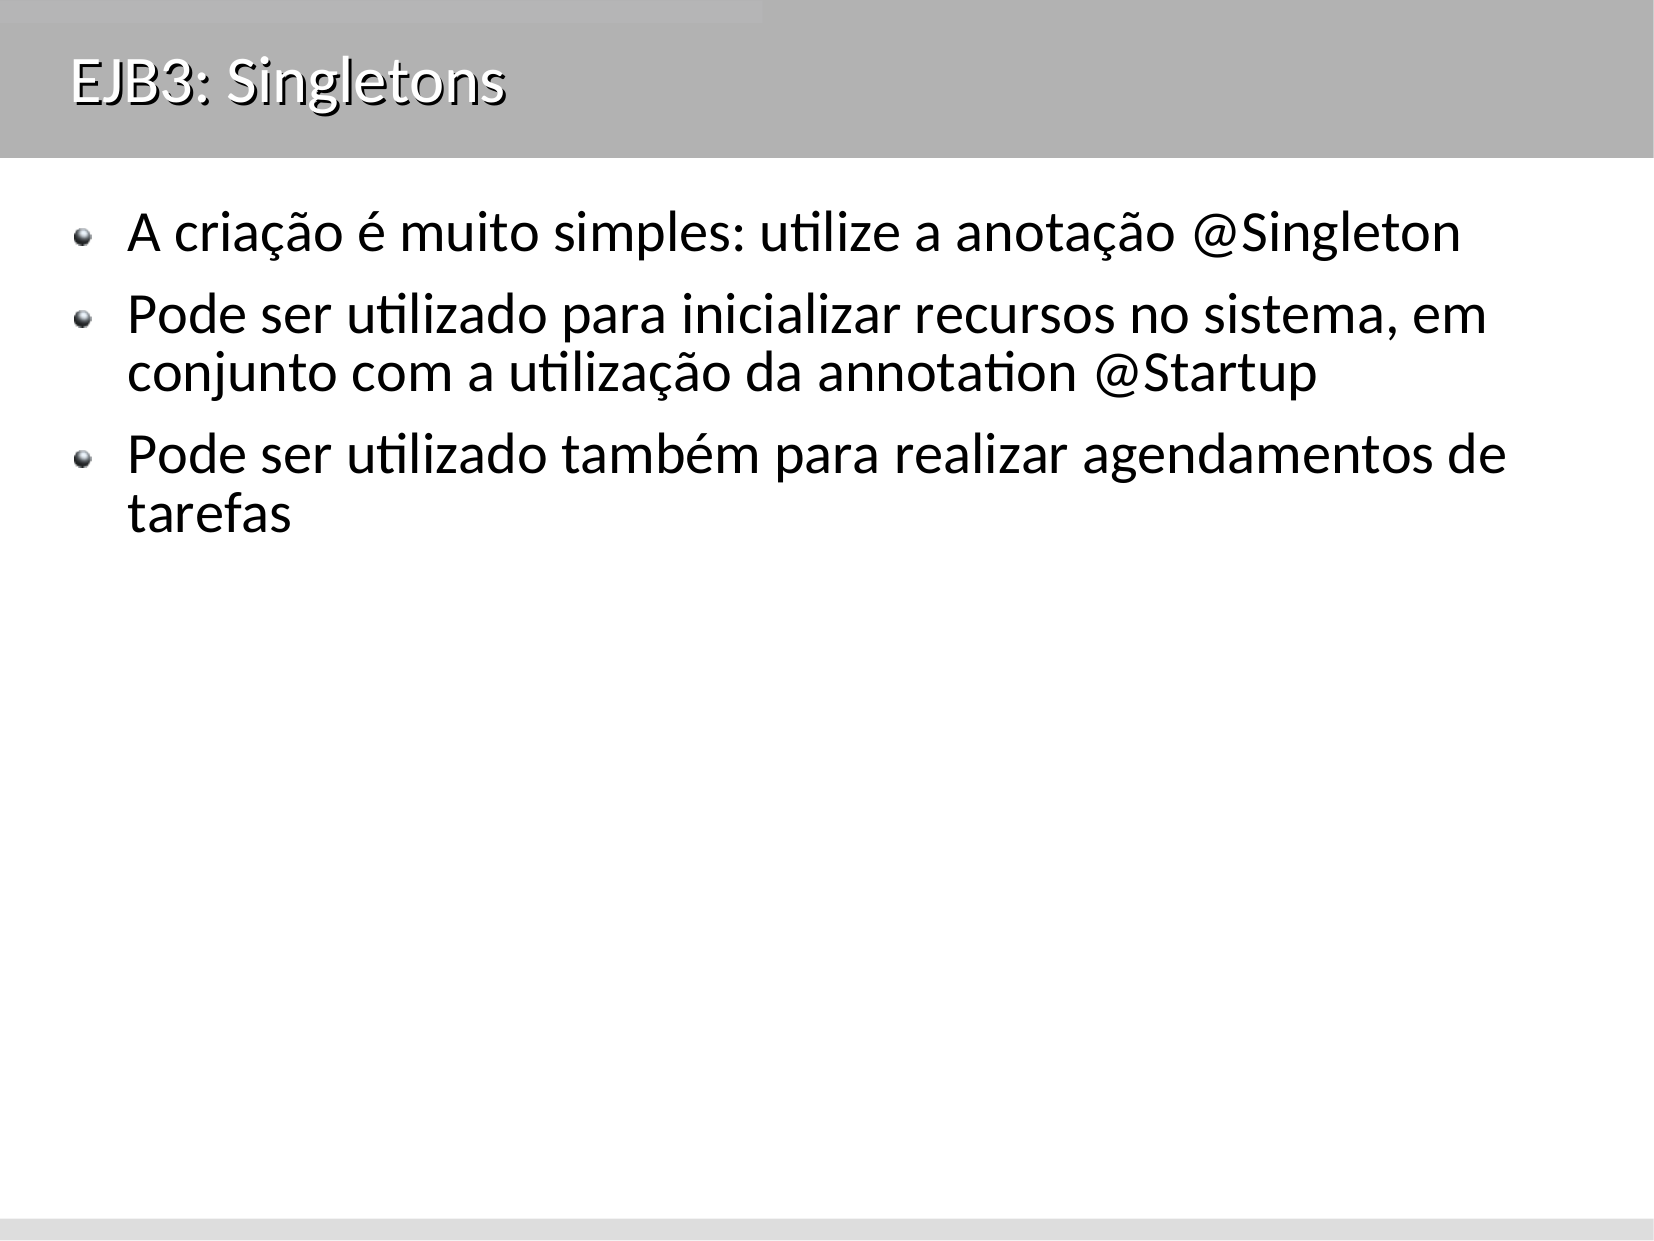

# EJB3: Singletons
A criação é muito simples: utilize a anotação @Singleton
Pode ser utilizado para inicializar recursos no sistema, em conjunto com a utilização da annotation @Startup
Pode ser utilizado também para realizar agendamentos de tarefas